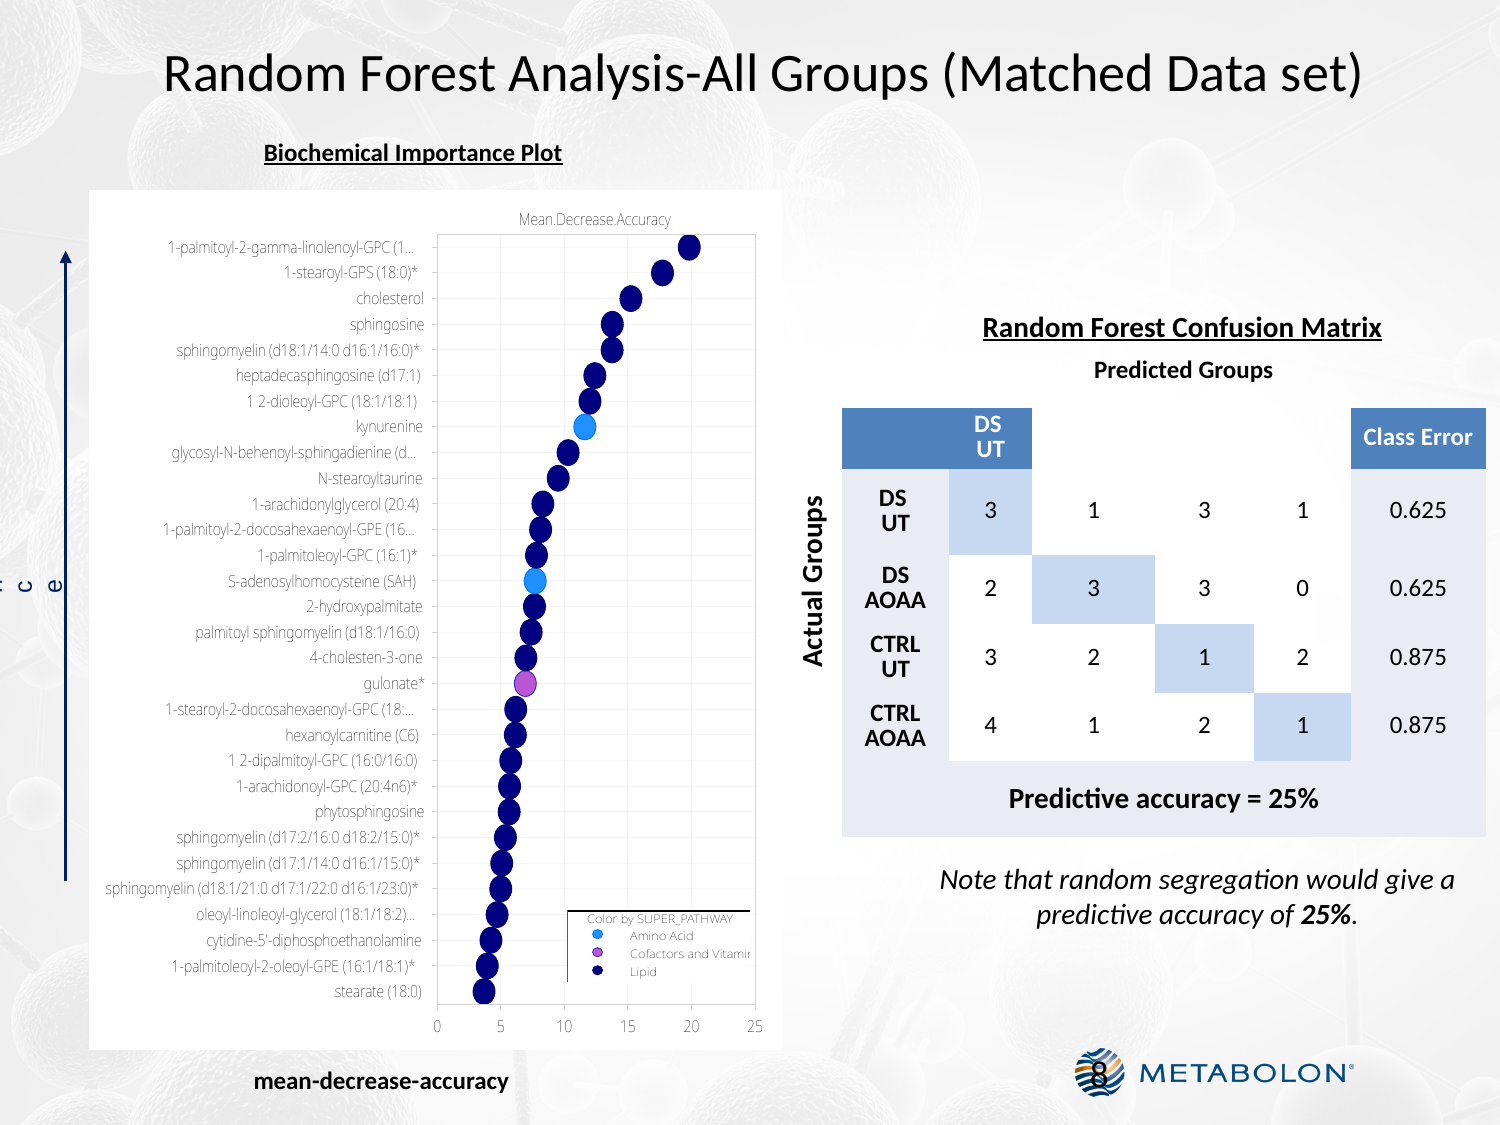

# Random Forest Analysis-All Groups (Matched Data set)
Biochemical Importance Plot
Increasing Importance to Group Separation
Random Forest Confusion Matrix
Predicted Groups
| | DS UT | DS AOAA | CTRL UT | CTRL AOAA | Class Error |
| --- | --- | --- | --- | --- | --- |
| DS UT | 3 | 1 | 3 | 1 | 0.625 |
| DS AOAA | 2 | 3 | 3 | 0 | 0.625 |
| CTRL UT | 3 | 2 | 1 | 2 | 0.875 |
| CTRL AOAA | 4 | 1 | 2 | 1 | 0.875 |
| Predictive accuracy = 25% | | | | | |
Actual Groups
Note that random segregation would give a predictive accuracy of 25%.
mean-decrease-accuracy